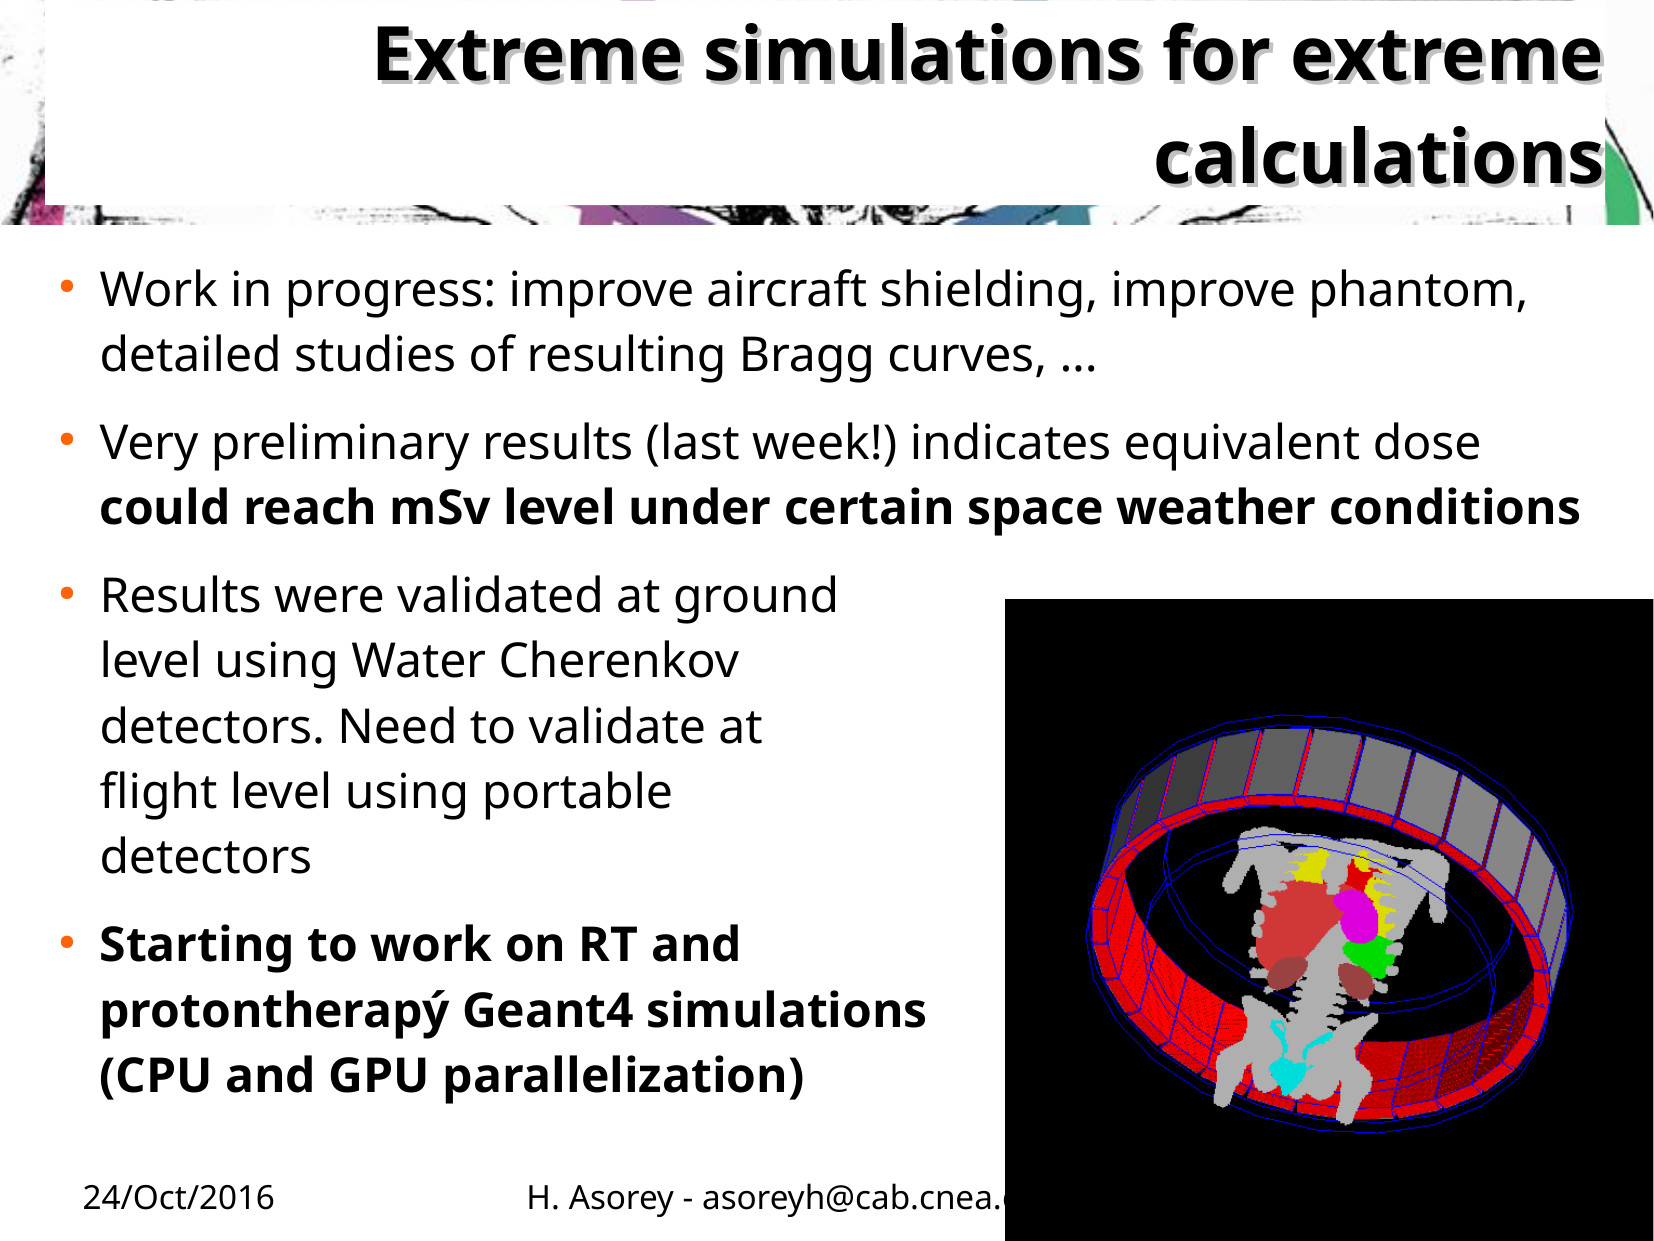

# Extreme simulations for extreme calculations
Work in progress: improve aircraft shielding, improve phantom, detailed studies of resulting Bragg curves, ...
Very preliminary results (last week!) indicates equivalent dose could reach mSv level under certain space weather conditions
Results were validated at ground
level using Water Cherenkov
detectors. Need to validate at
flight level using portable
detectors
Starting to work on RT and
protontherapý Geant4 simulations
(CPU and GPU parallelization)
24/Oct/2016
H. Asorey - asoreyh@cab.cnea.gov.ar
28